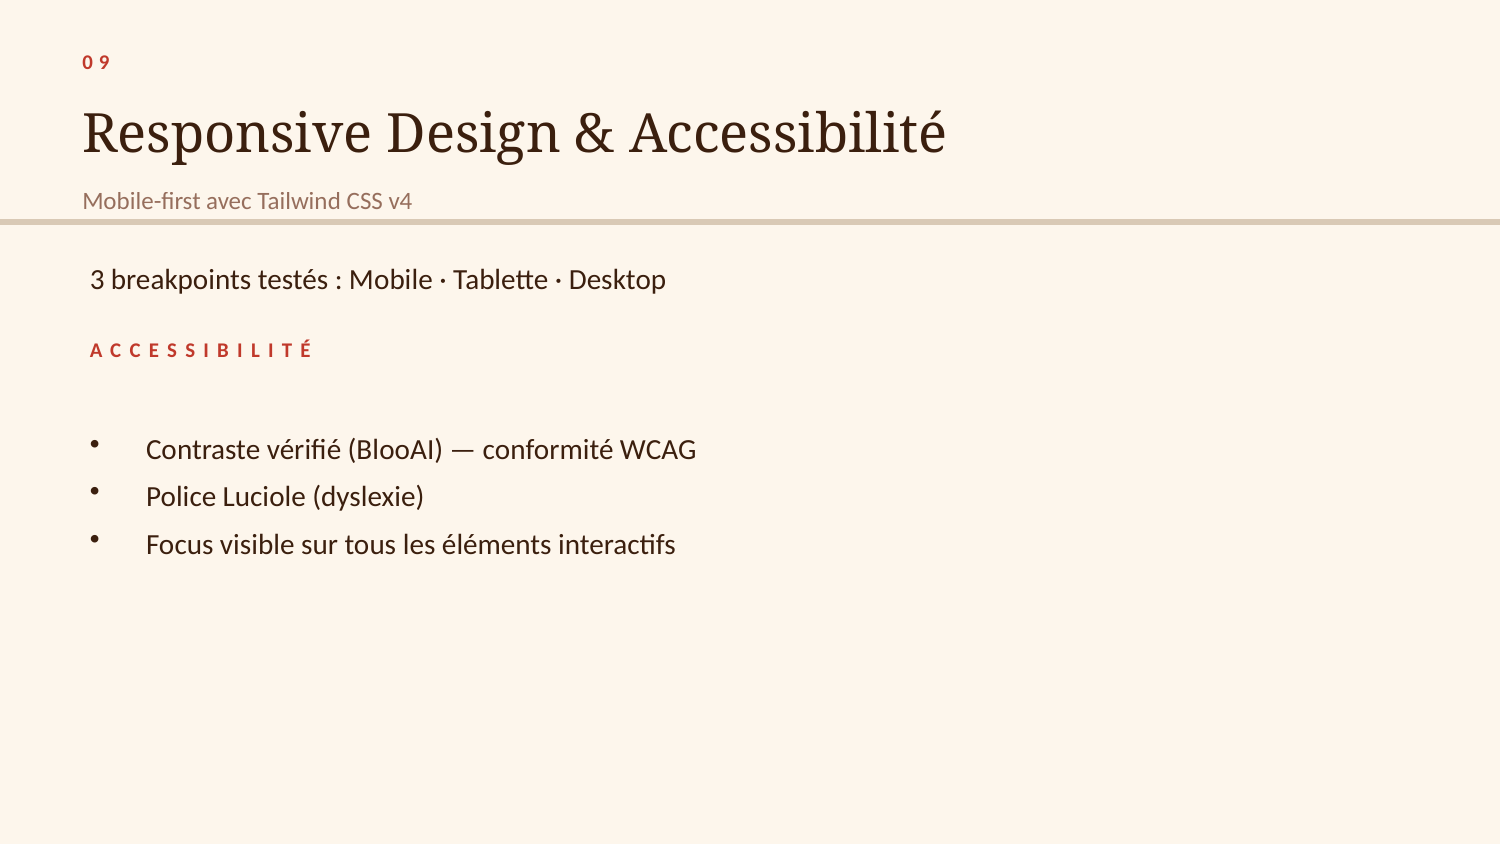

09
Responsive Design & Accessibilité
Mobile-first avec Tailwind CSS v4
3 breakpoints testés : Mobile · Tablette · Desktop
ACCESSIBILITÉ
Contraste vérifié (BlooAI) — conformité WCAG
Police Luciole (dyslexie)
Focus visible sur tous les éléments interactifs